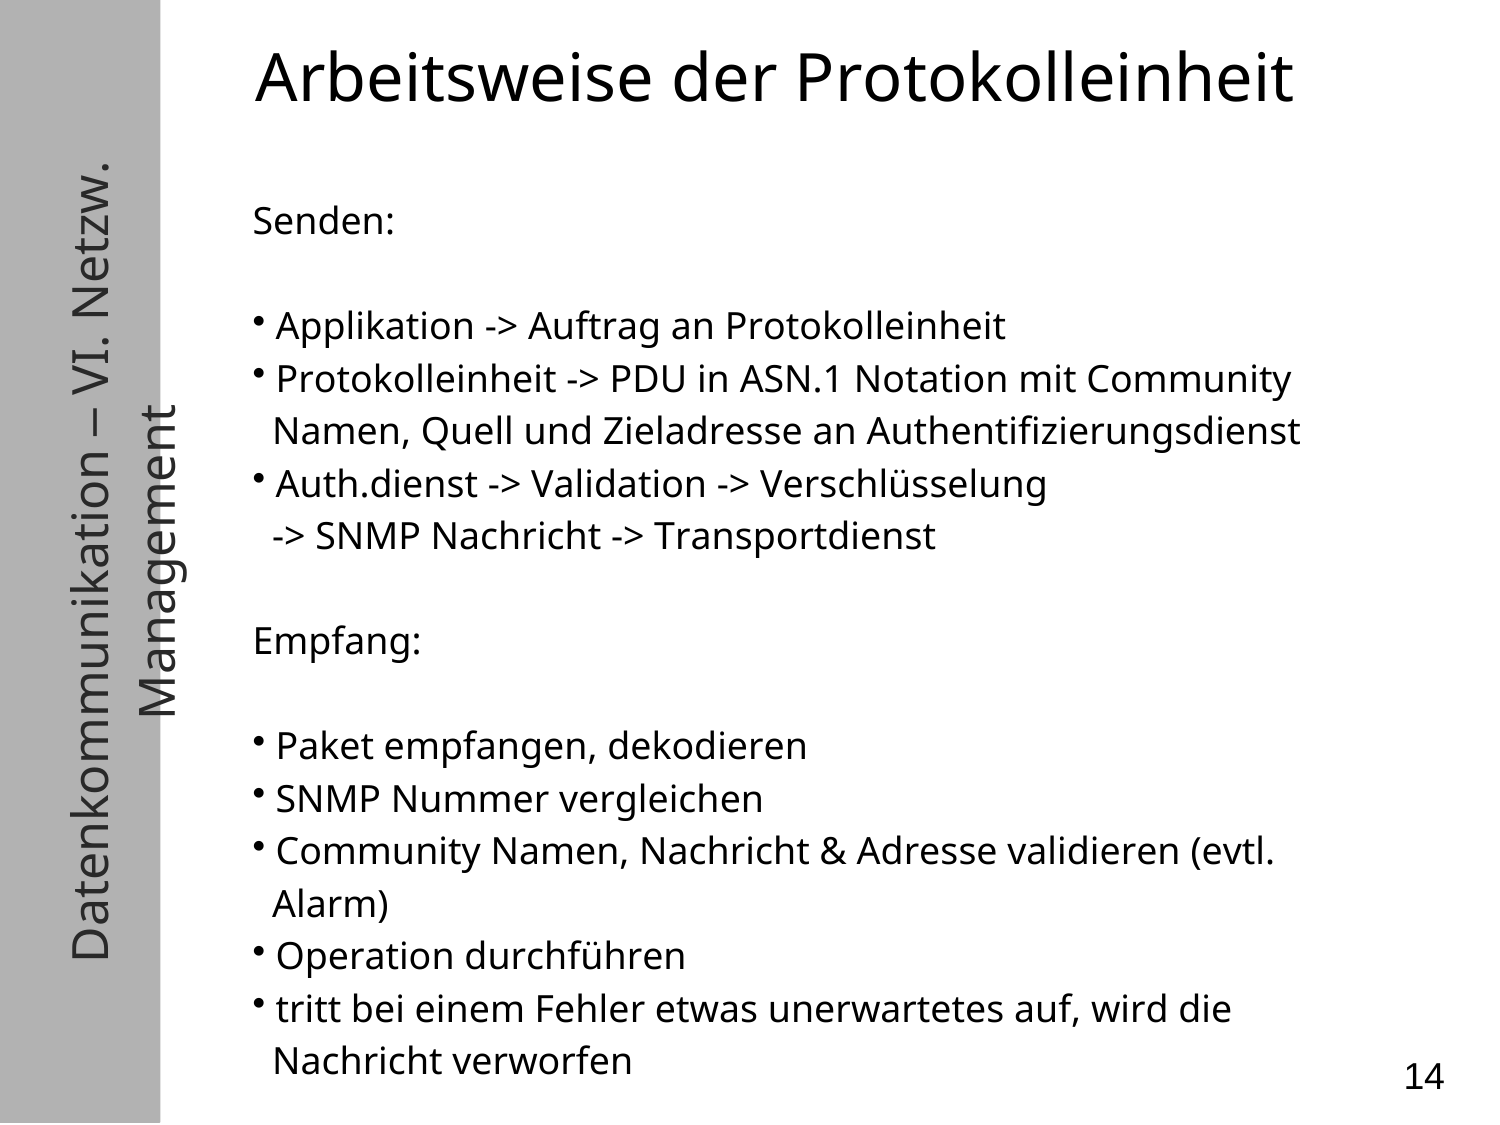

Arbeitsweise der Protokolleinheit
Senden:
 Applikation -> Auftrag an Protokolleinheit
 Protokolleinheit -> PDU in ASN.1 Notation mit Community
 Namen, Quell und Zieladresse an Authentifizierungsdienst
 Auth.dienst -> Validation -> Verschlüsselung
 -> SNMP Nachricht -> Transportdienst
Empfang:
 Paket empfangen, dekodieren
 SNMP Nummer vergleichen
 Community Namen, Nachricht & Adresse validieren (evtl.
 Alarm)
 Operation durchführen
 tritt bei einem Fehler etwas unerwartetes auf, wird die
 Nachricht verworfen
Datenkommunikation – VI. Netzw. Management